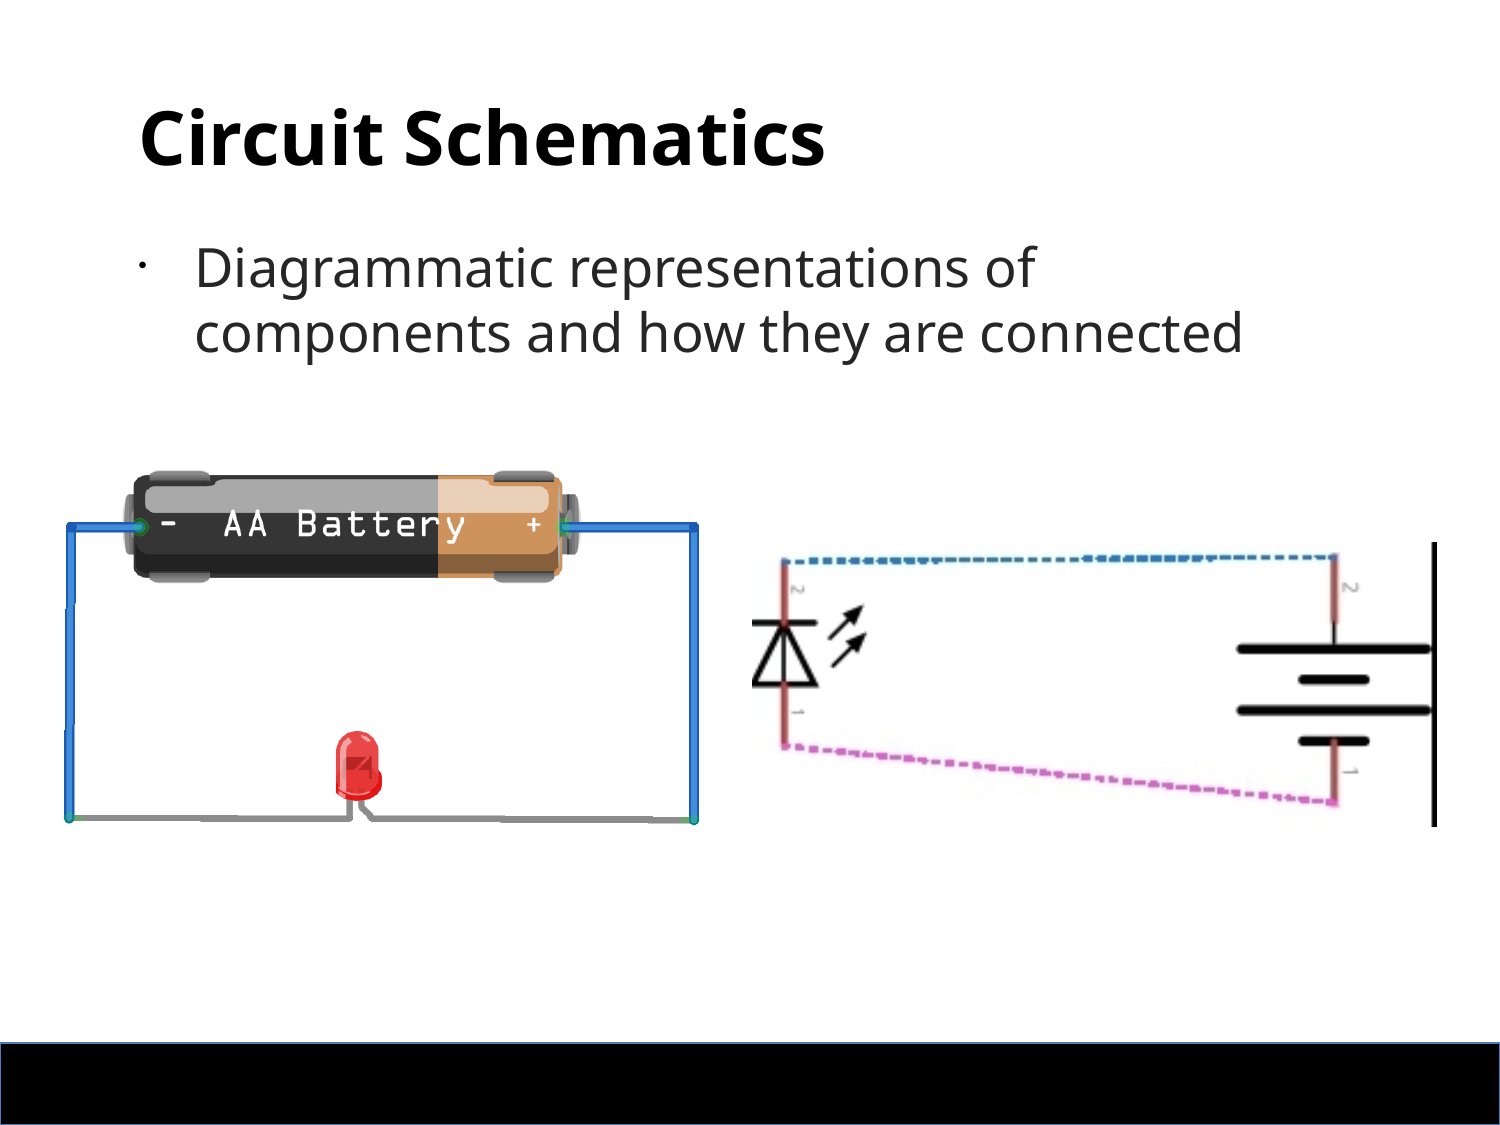

# Circuit Schematics
Diagrammatic representations of components and how they are connected